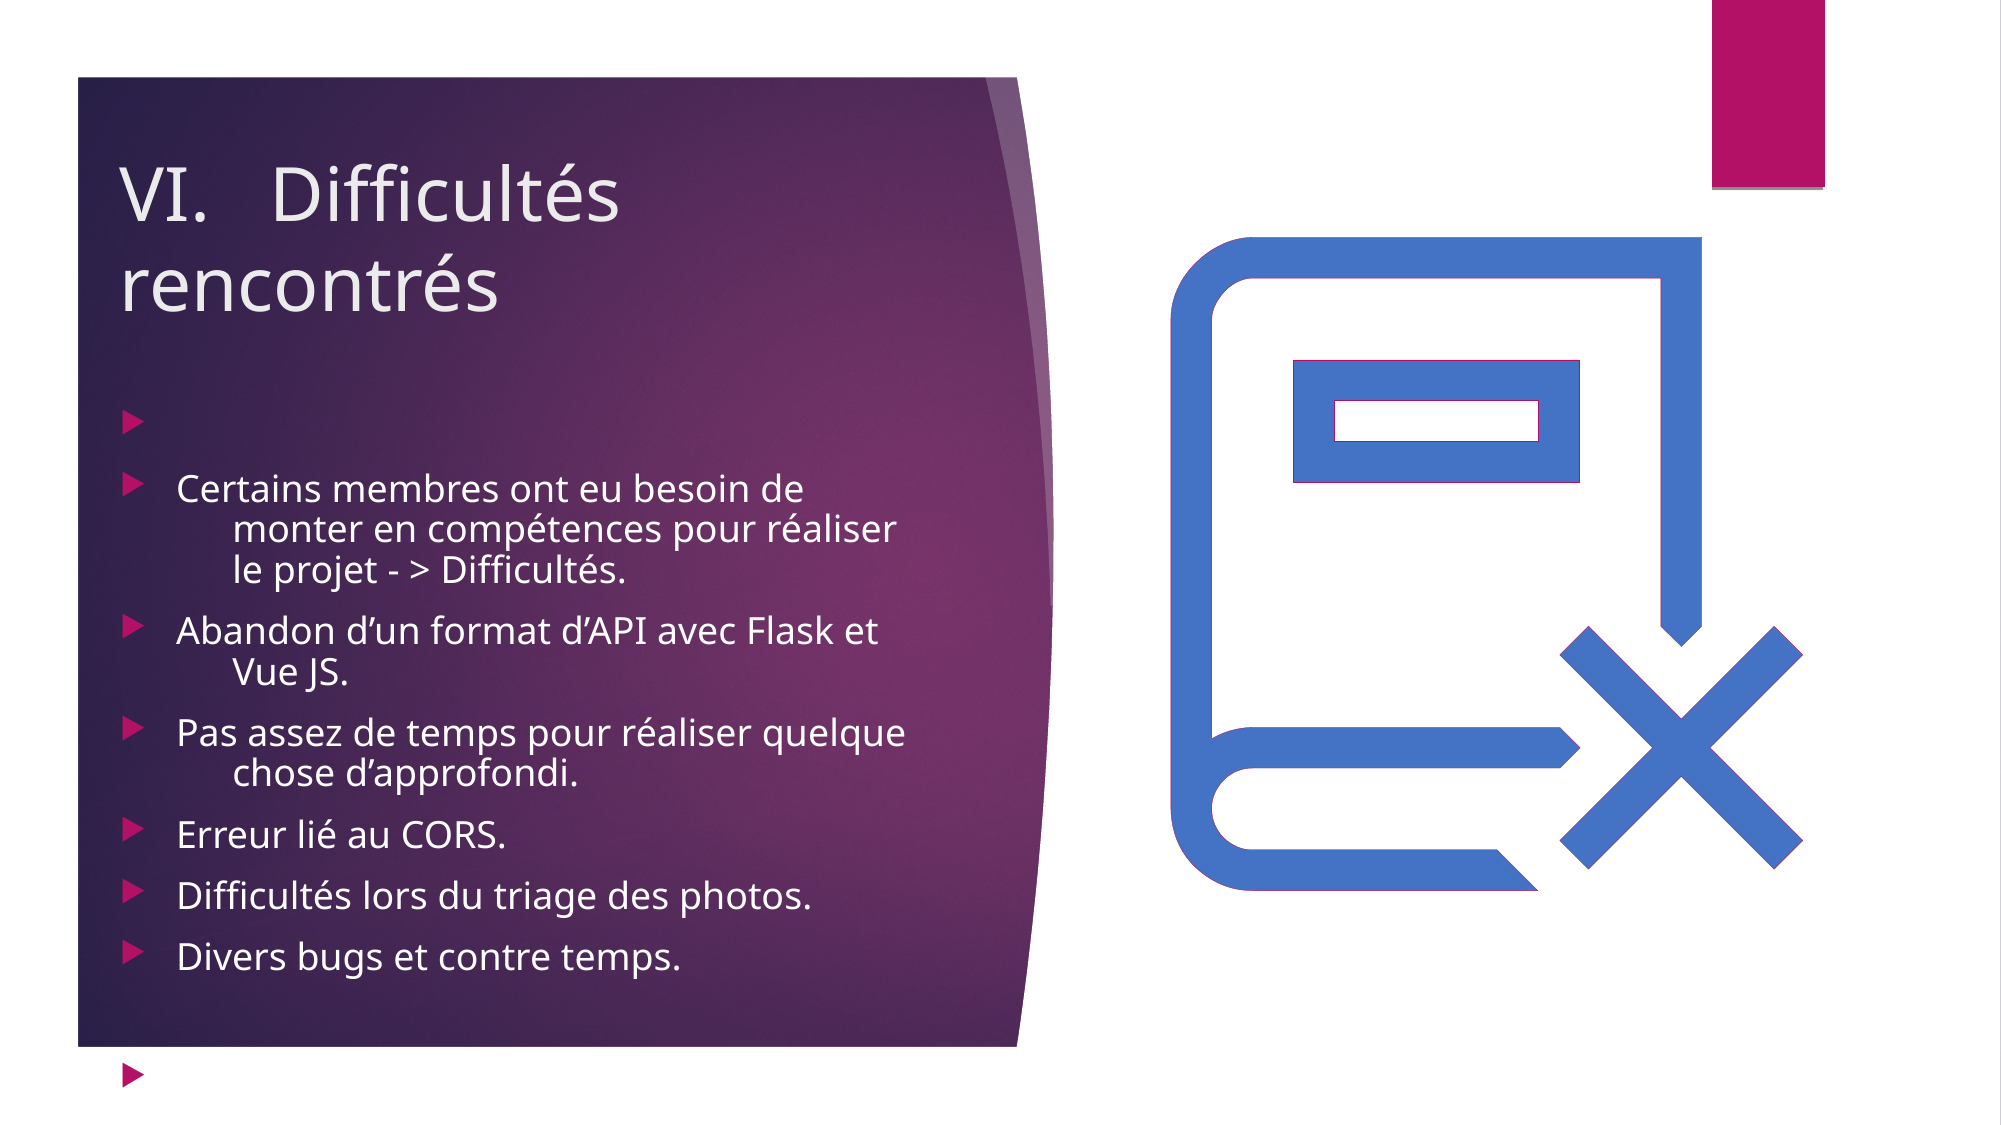

# VI.	Difficultés rencontrés
Certains membres ont eu besoin de monter en compétences pour réaliser le projet - > Difficultés.
Abandon d’un format d’API avec Flask et Vue JS.
Pas assez de temps pour réaliser quelque chose d’approfondi.
Erreur lié au CORS.
Difficultés lors du triage des photos.
Divers bugs et contre temps.